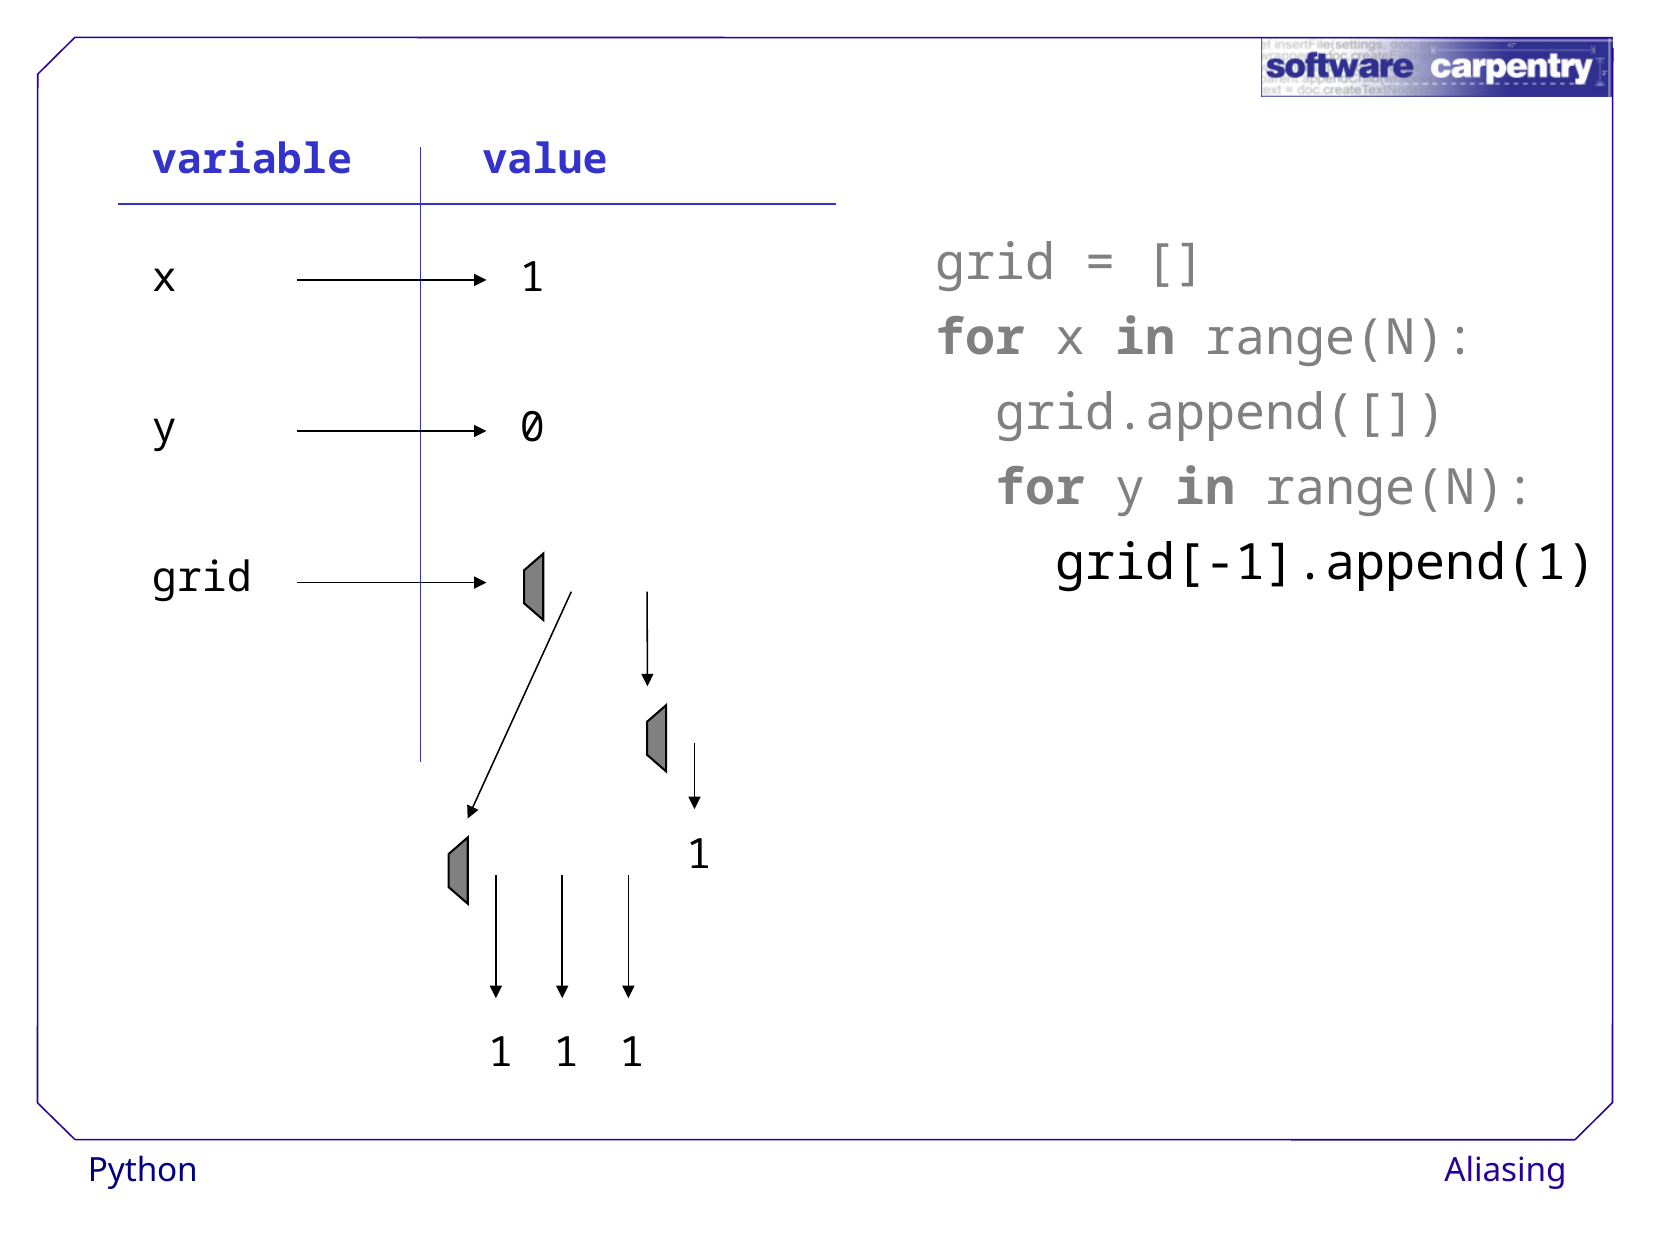

variable
value
grid = []
for x in range(N):
 grid.append([])
 for y in range(N):
 grid[-1].append(1)
x
y
grid
1
0
| | |
| --- | --- |
| |
| --- |
| 1 | | |
| --- | --- | --- |
| | | |
| --- | --- | --- |
| 1 | 1 | 1 |
| --- | --- | --- |